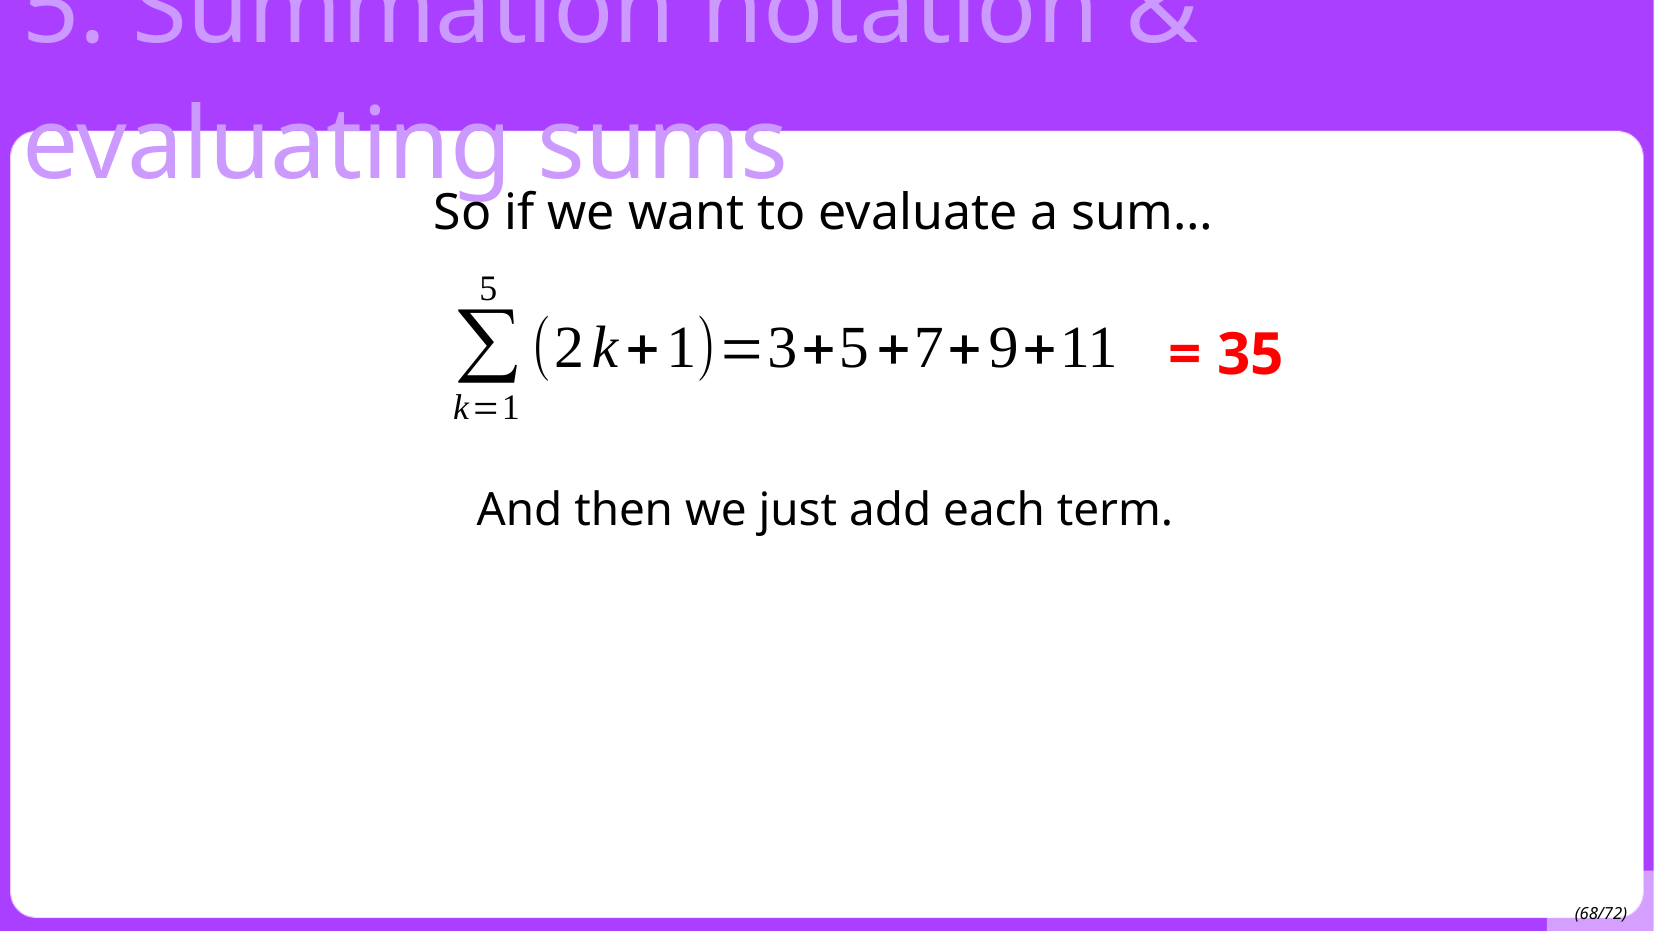

# 5. Summation notation & evaluating sums
So if we want to evaluate a sum…
= 35
And then we just add each term.